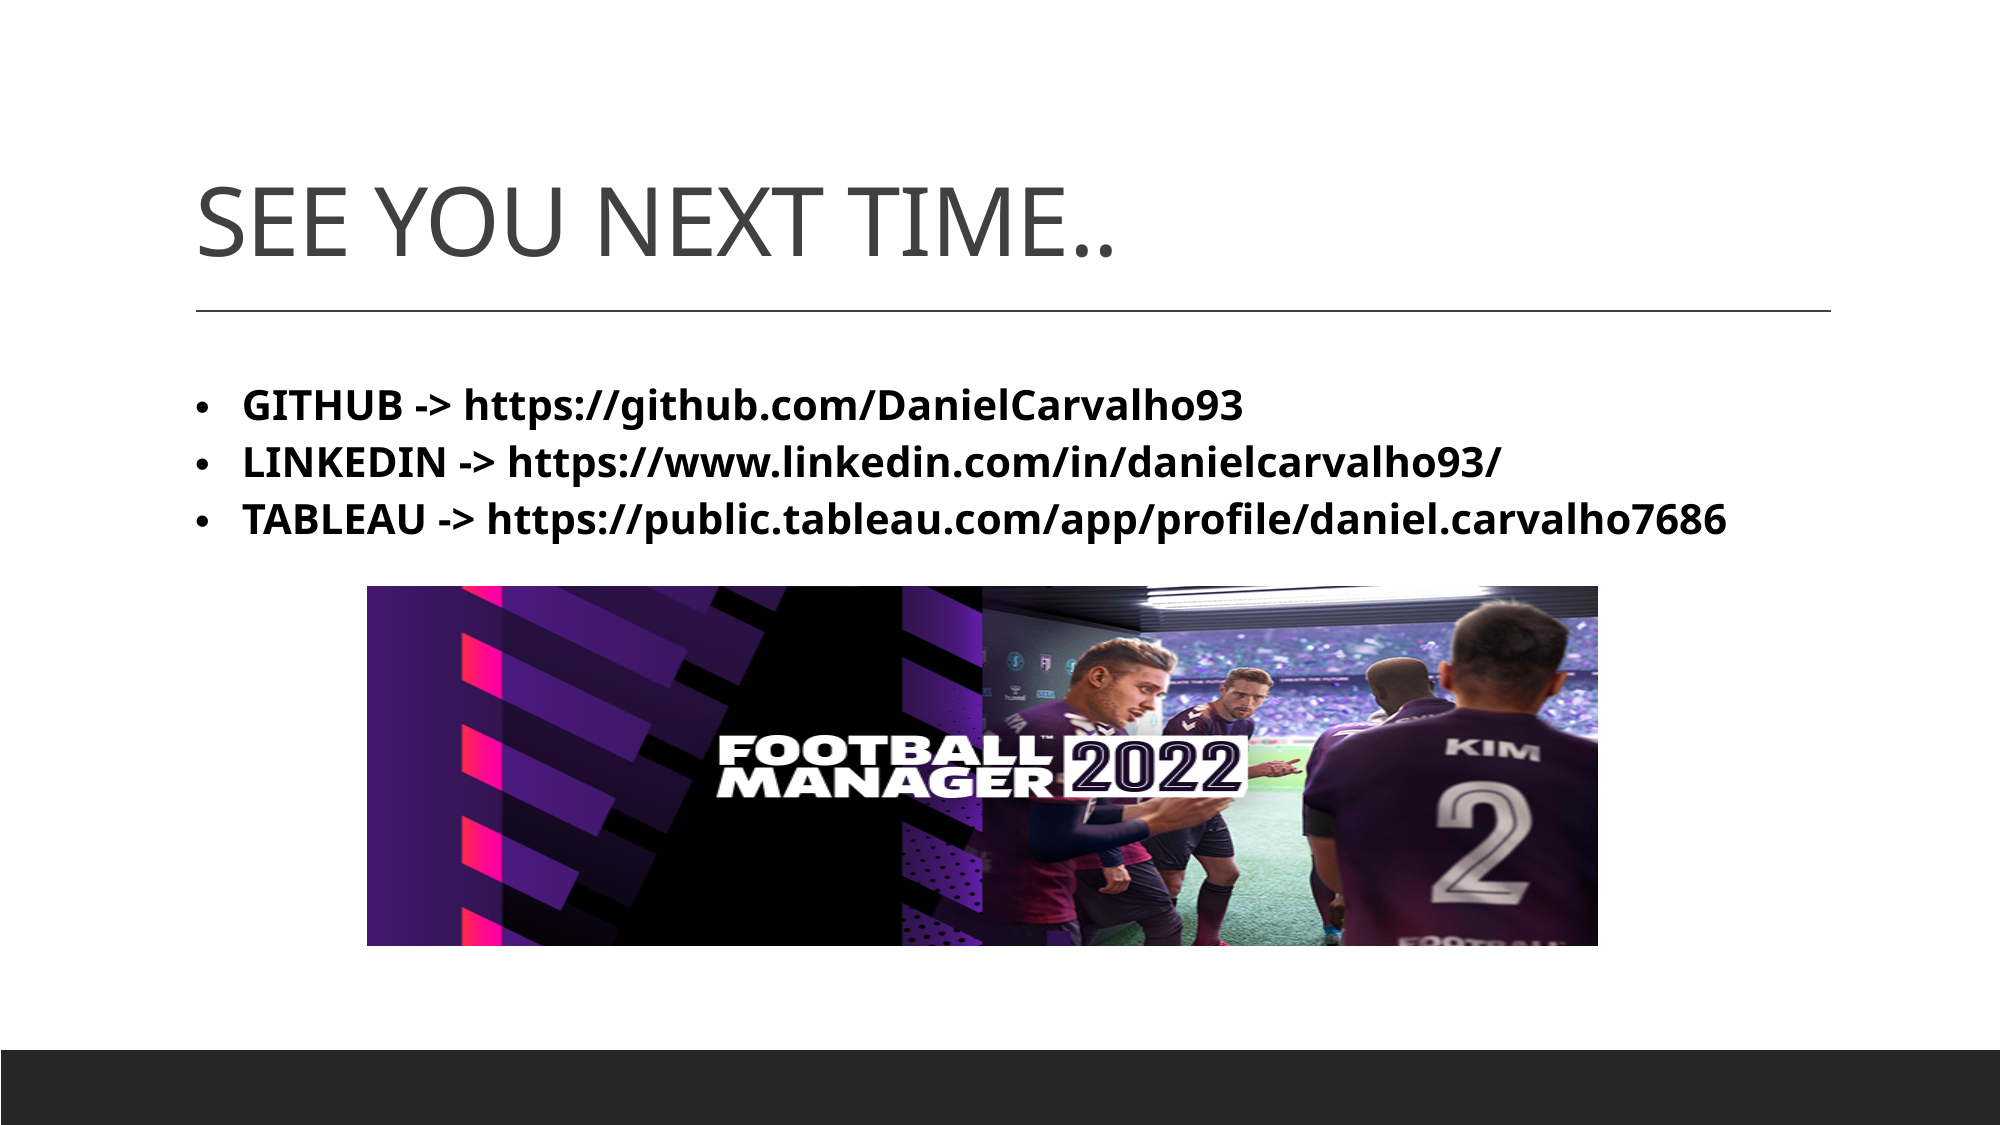

# SEE YOU NEXT TIME..
GITHUB -> https://github.com/DanielCarvalho93
LINKEDIN -> https://www.linkedin.com/in/danielcarvalho93/
TABLEAU -> https://public.tableau.com/app/profile/daniel.carvalho7686